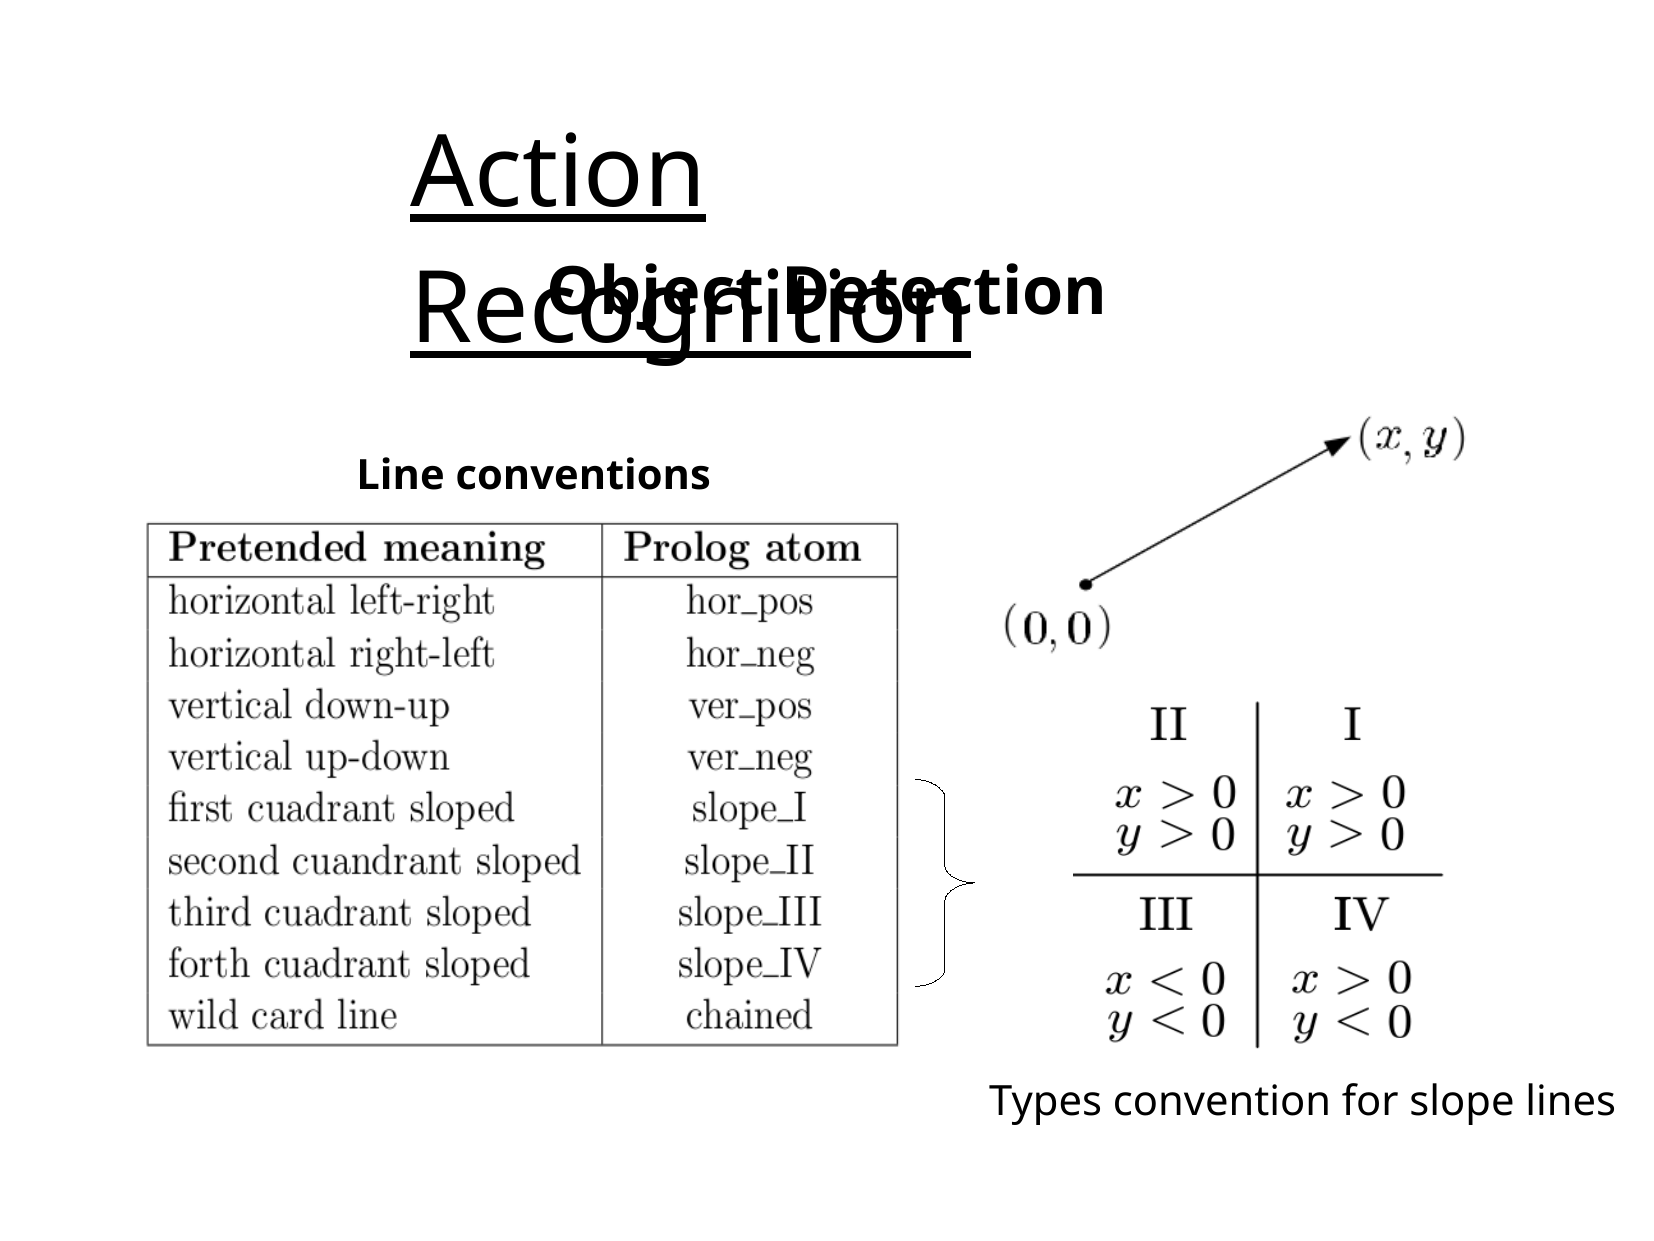

Action Recognition
Object Detection
Line conventions
Types convention for slope lines